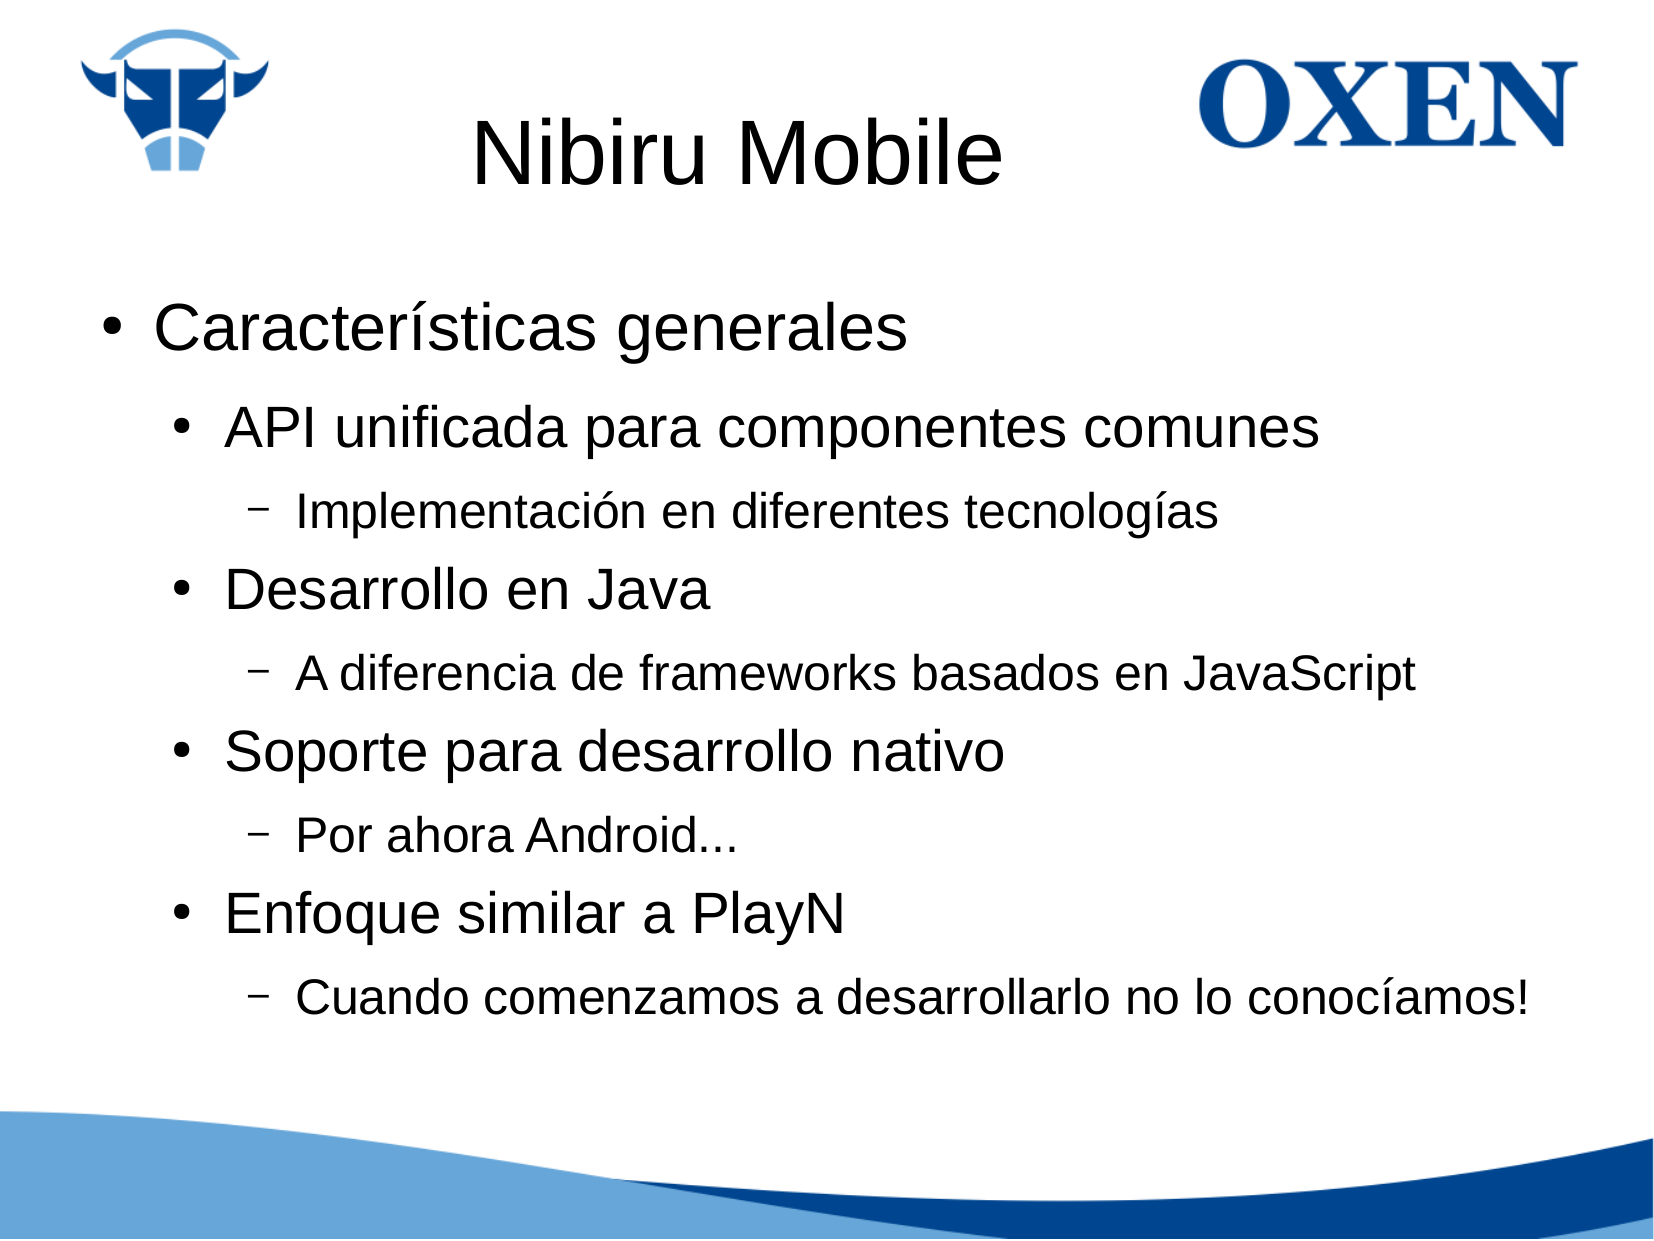

# Nibiru Mobile
Características generales
API unificada para componentes comunes
Implementación en diferentes tecnologías
Desarrollo en Java
A diferencia de frameworks basados en JavaScript
Soporte para desarrollo nativo
Por ahora Android...
Enfoque similar a PlayN
Cuando comenzamos a desarrollarlo no lo conocíamos!